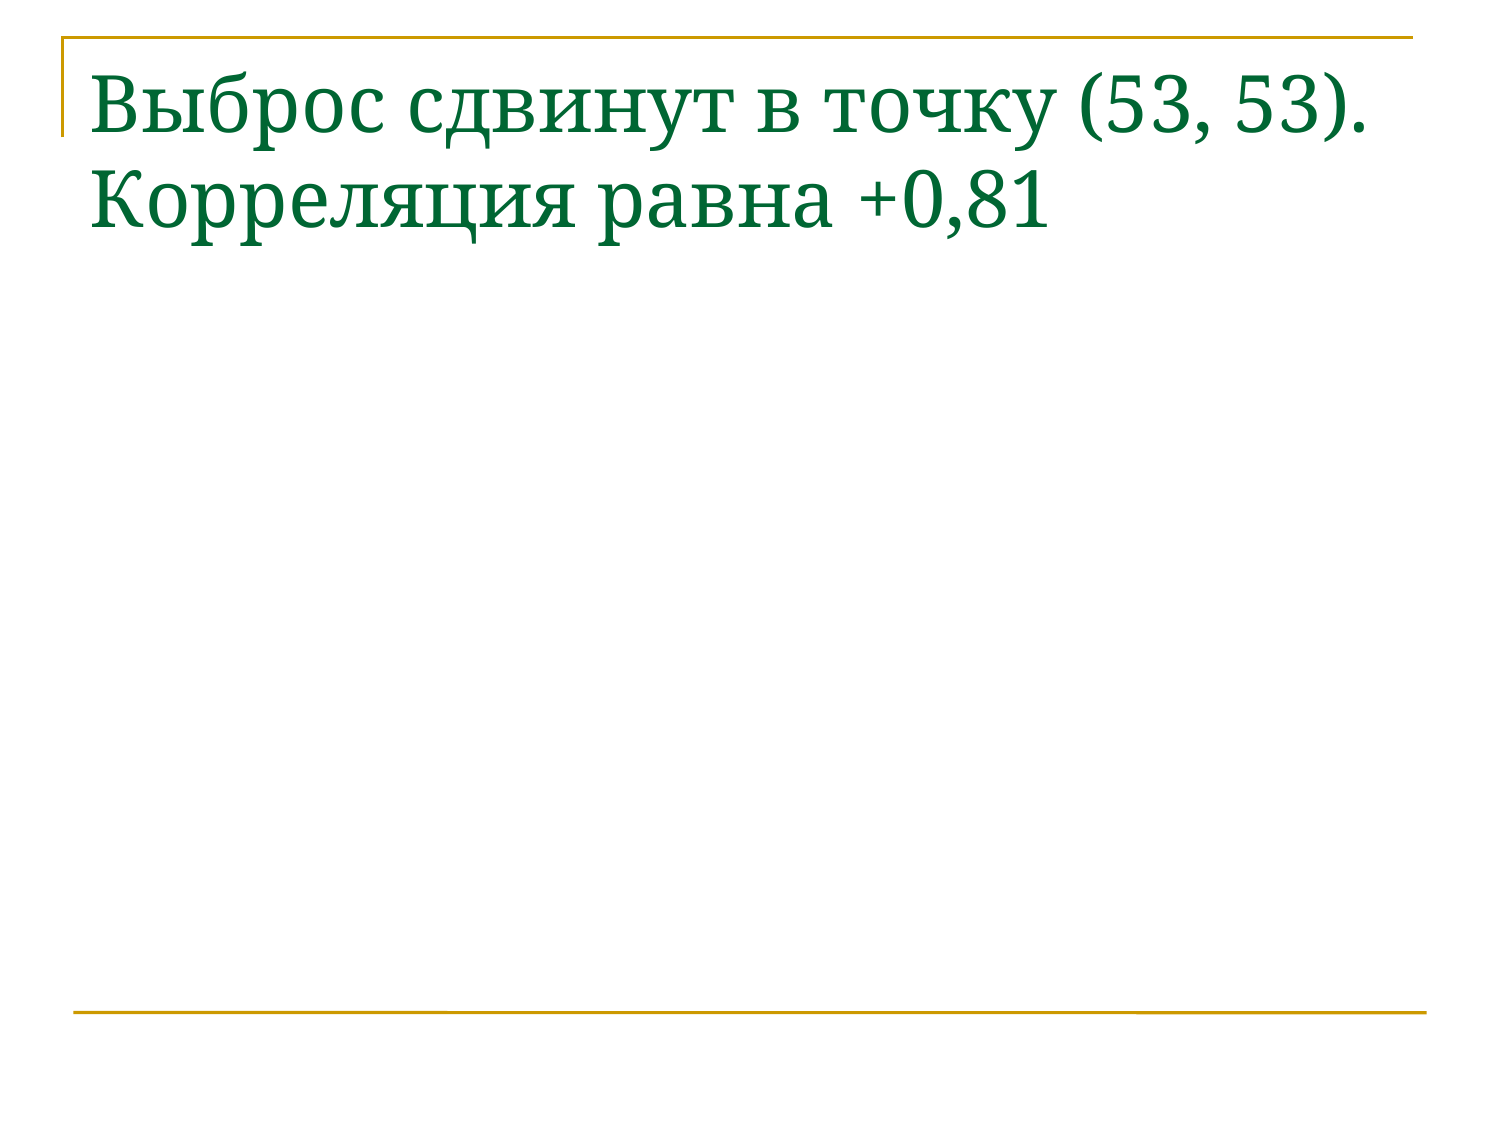

# Выброс сдвинут в точку (53, 53). Корреляция равна +0,81